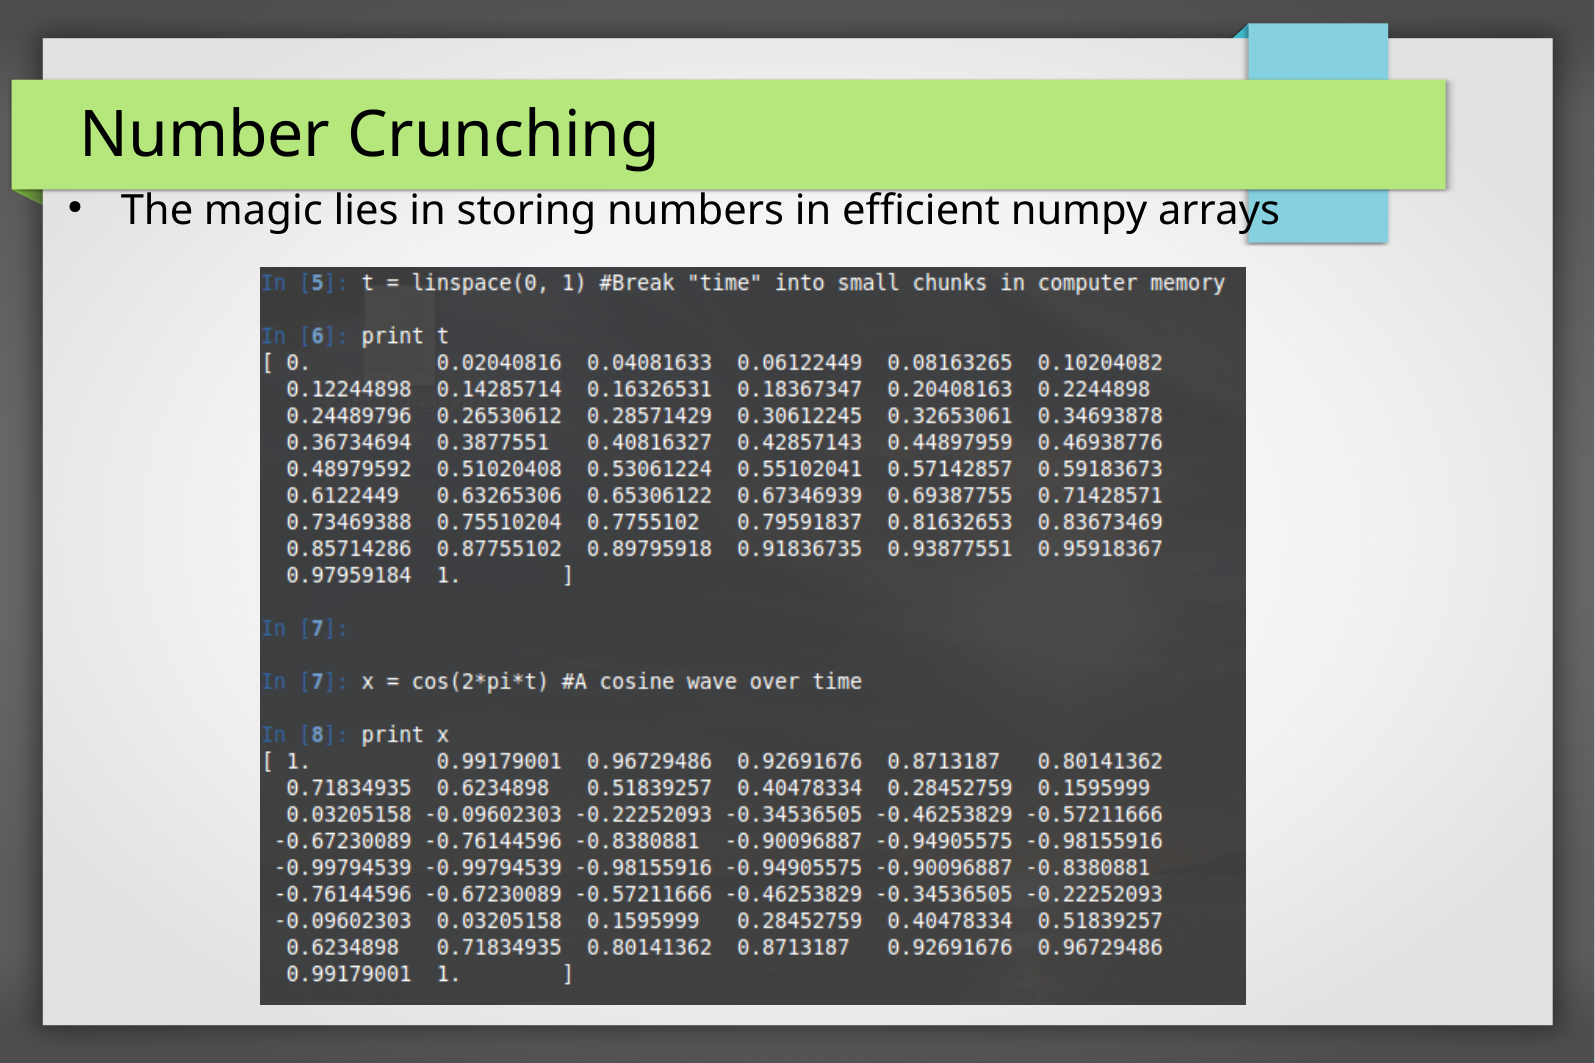

# Number Crunching
The magic lies in storing numbers in efficient numpy arrays